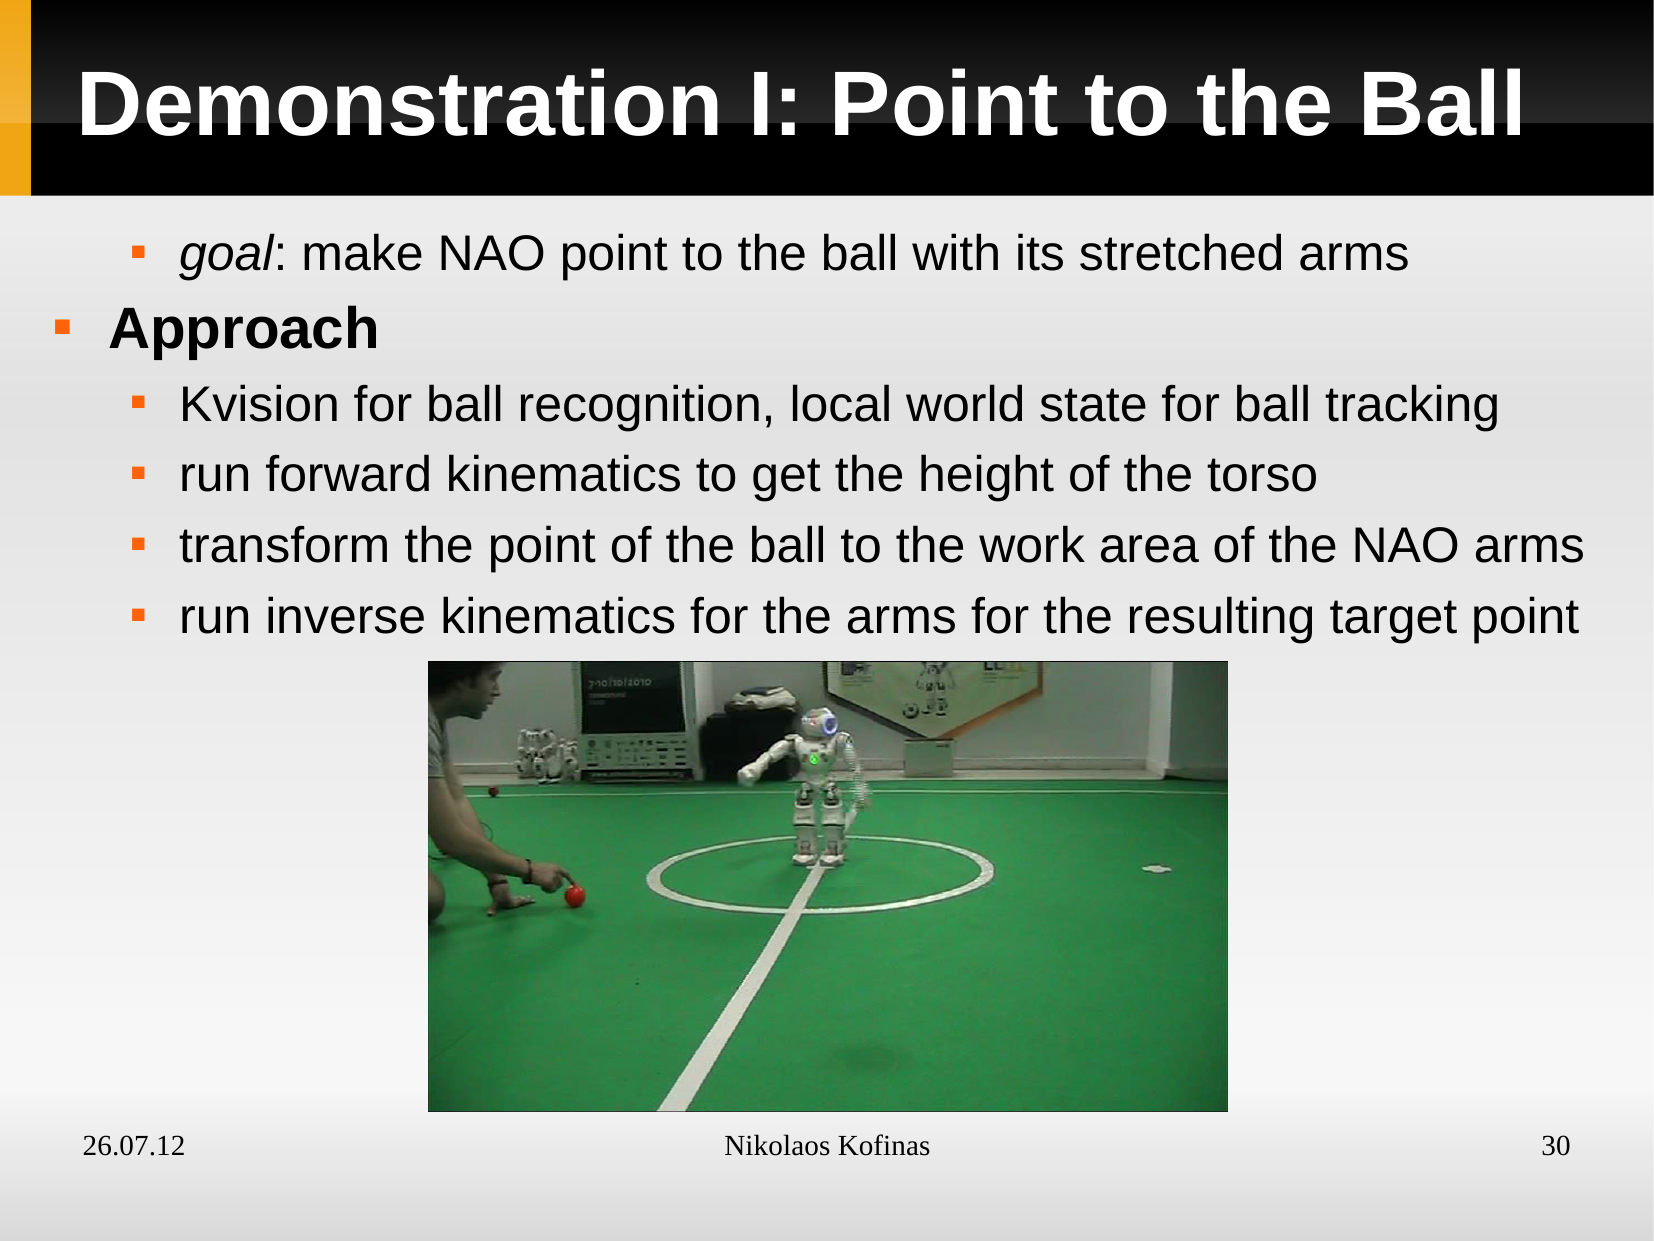

# Demonstration I: Point to the Ball
goal: make NAO point to the ball with its stretched arms
Approach
Kvision for ball recognition, local world state for ball tracking
run forward kinematics to get the height of the torso
transform the point of the ball to the work area of the NAO arms
run inverse kinematics for the arms for the resulting target point
26.07.12
Νικόλαος Κοφινάς
30